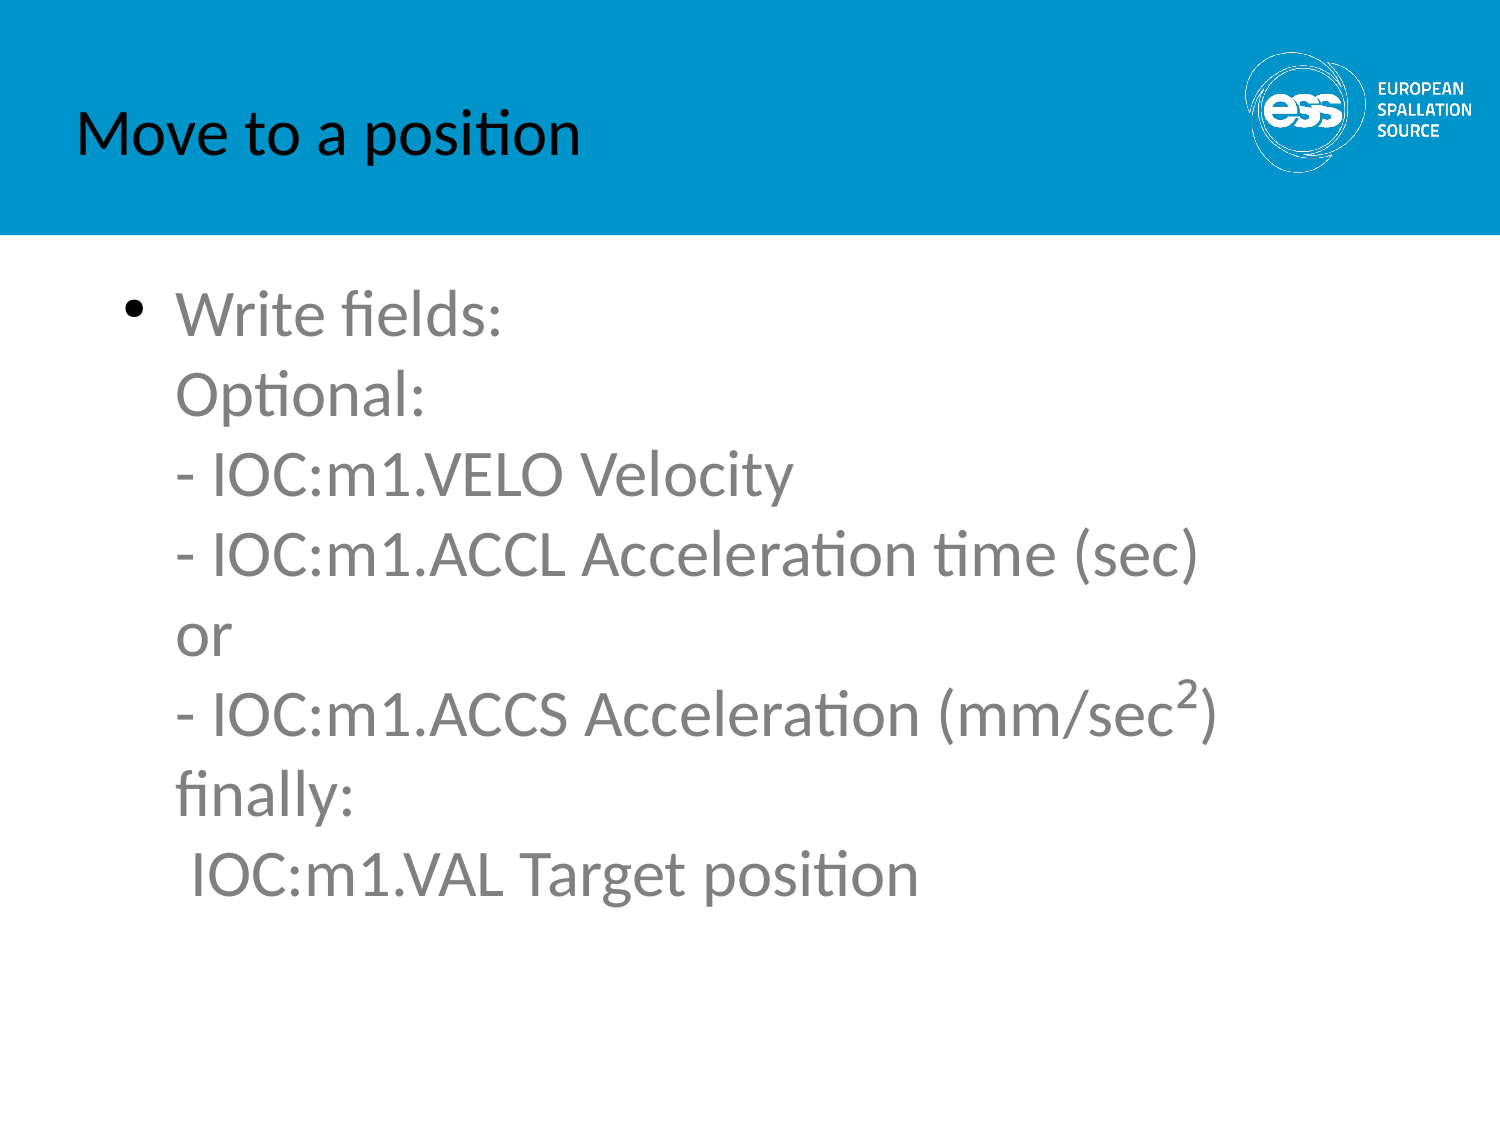

# Move to a position
Write fields:
Optional:
- IOC:m1.VELO Velocity
- IOC:m1.ACCL Acceleration time (sec)
or
- IOC:m1.ACCS Acceleration (mm/sec²)
finally:
 IOC:m1.VAL Target position